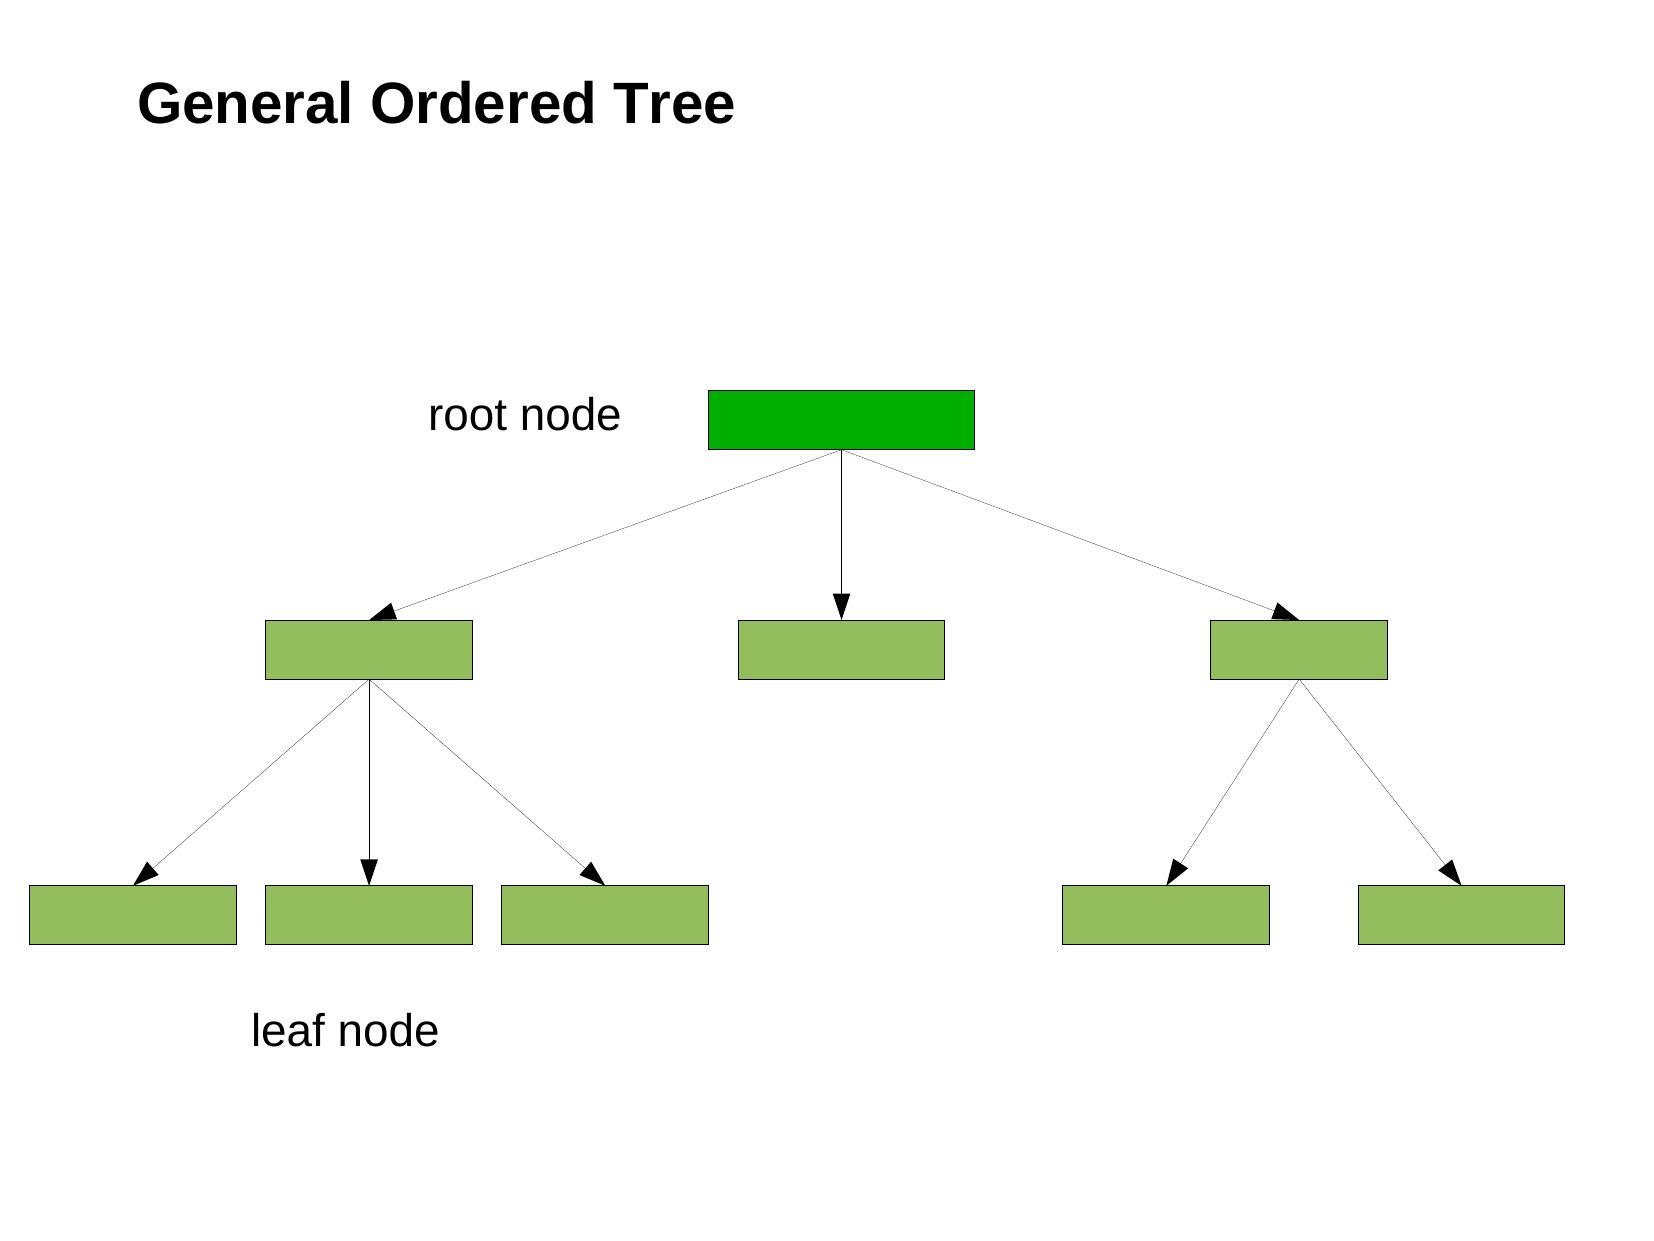

General Ordered Tree
root node
leaf node